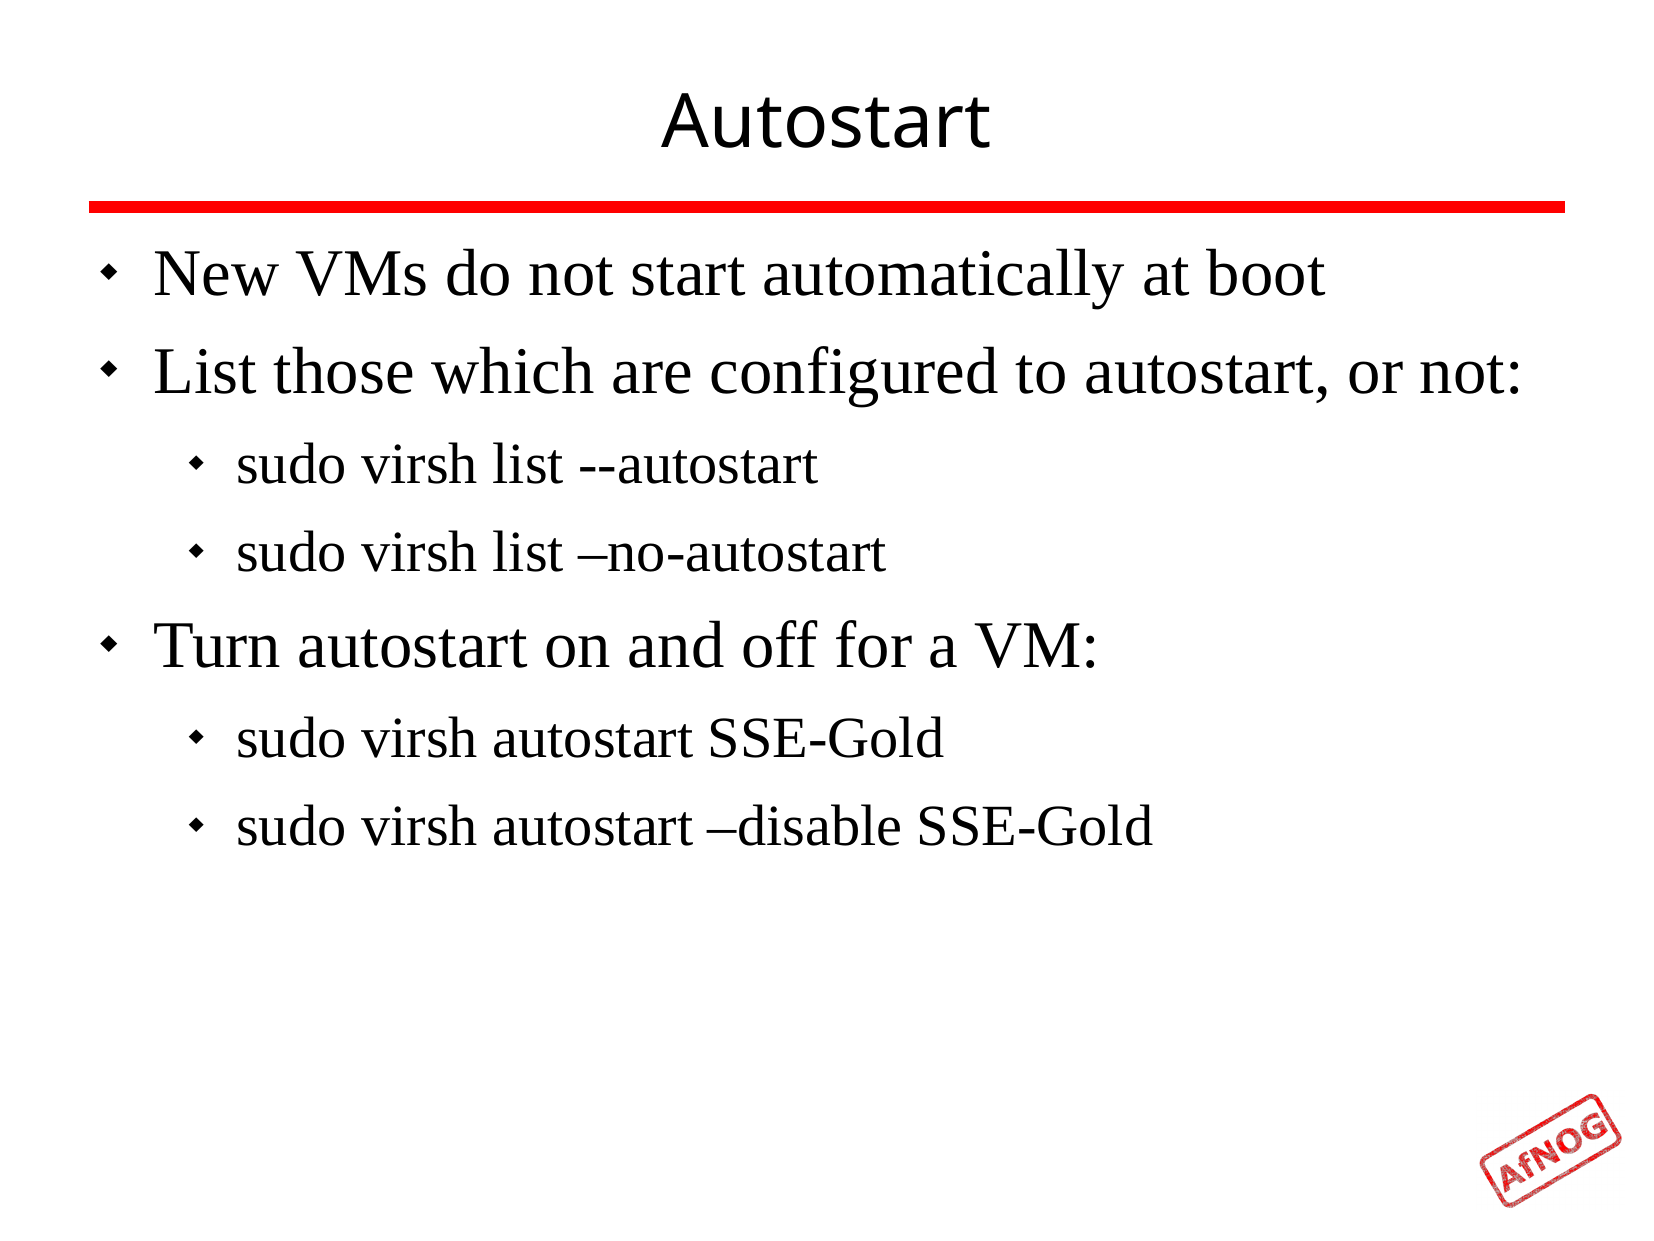

# Autostart
New VMs do not start automatically at boot
List those which are configured to autostart, or not:
sudo virsh list --autostart
sudo virsh list –no-autostart
Turn autostart on and off for a VM:
sudo virsh autostart SSE-Gold
sudo virsh autostart –disable SSE-Gold